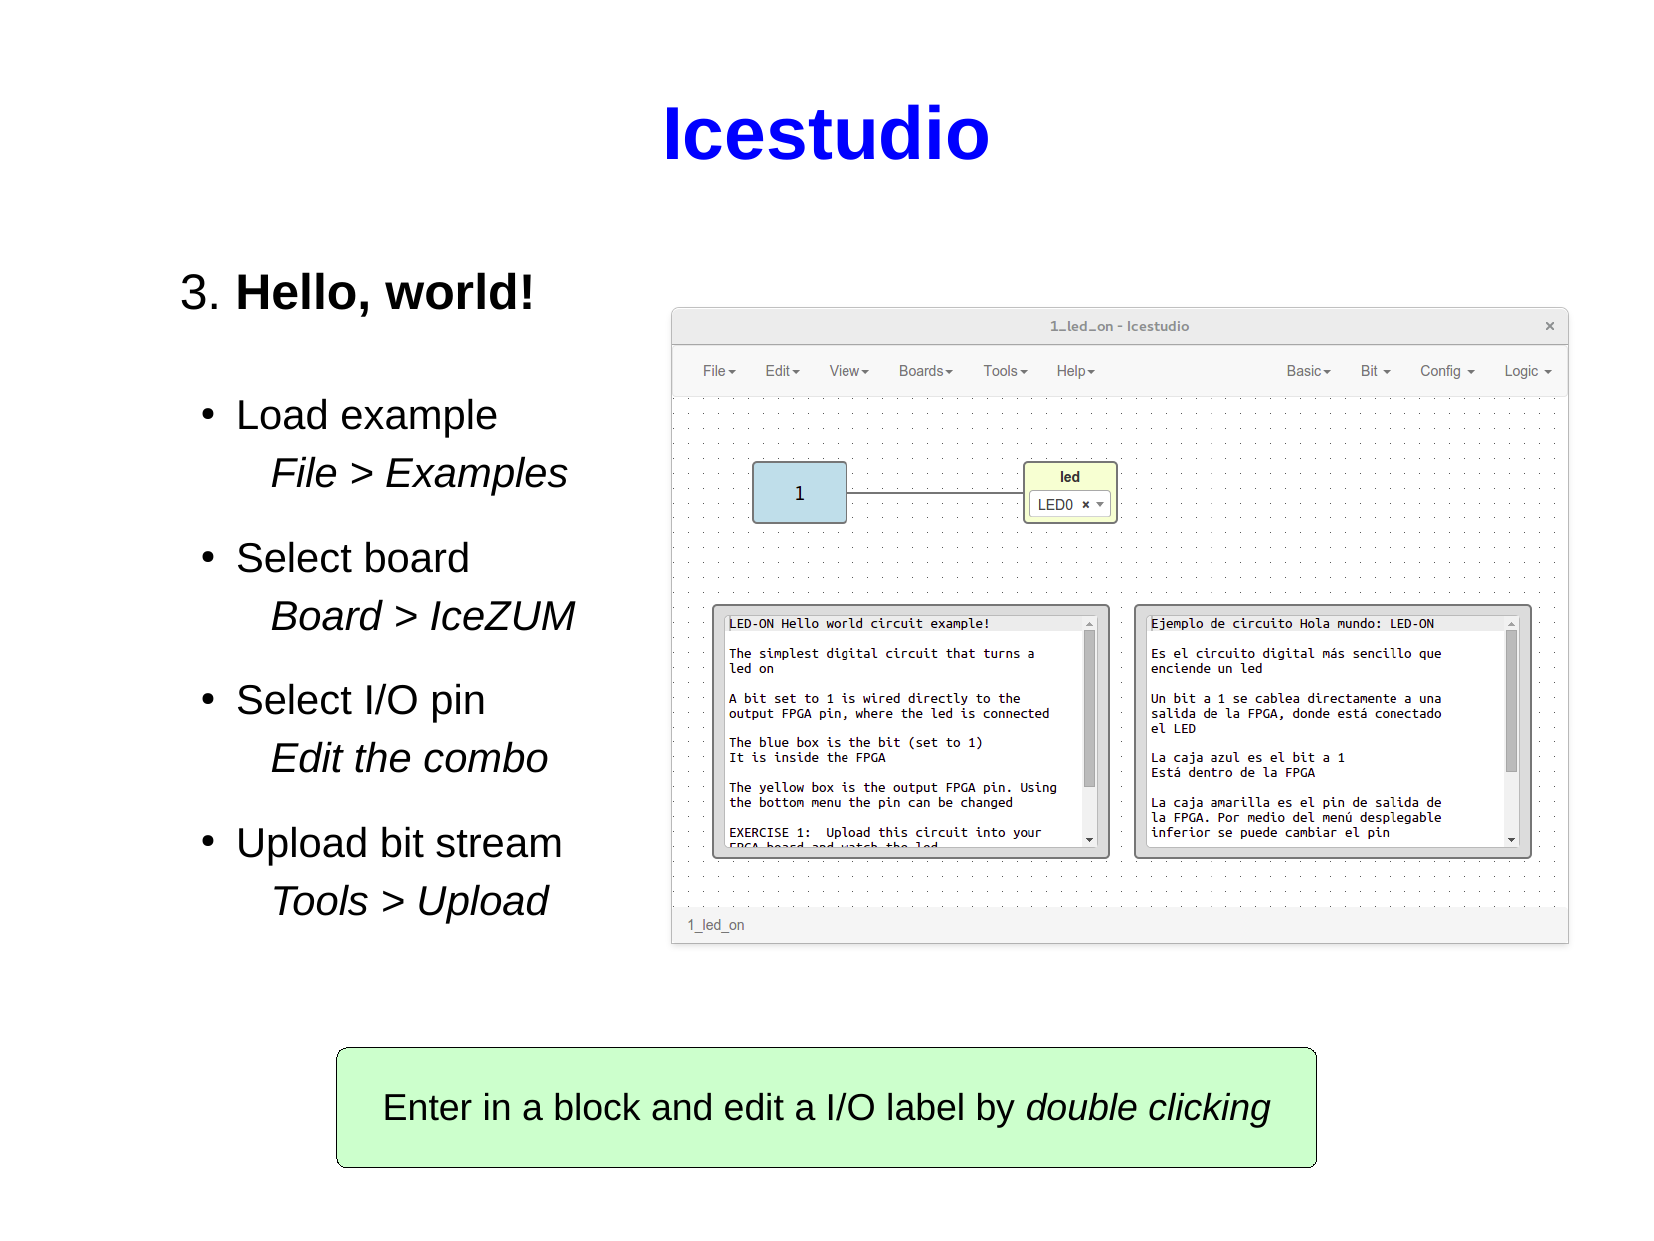

# Icestudio
3. Hello, world!
Load example
 File > Examples
Select board
 Board > IceZUM
Select I/O pin
 Edit the combo
Upload bit stream
 Tools > Upload
Enter in a block and edit a I/O label by double clicking